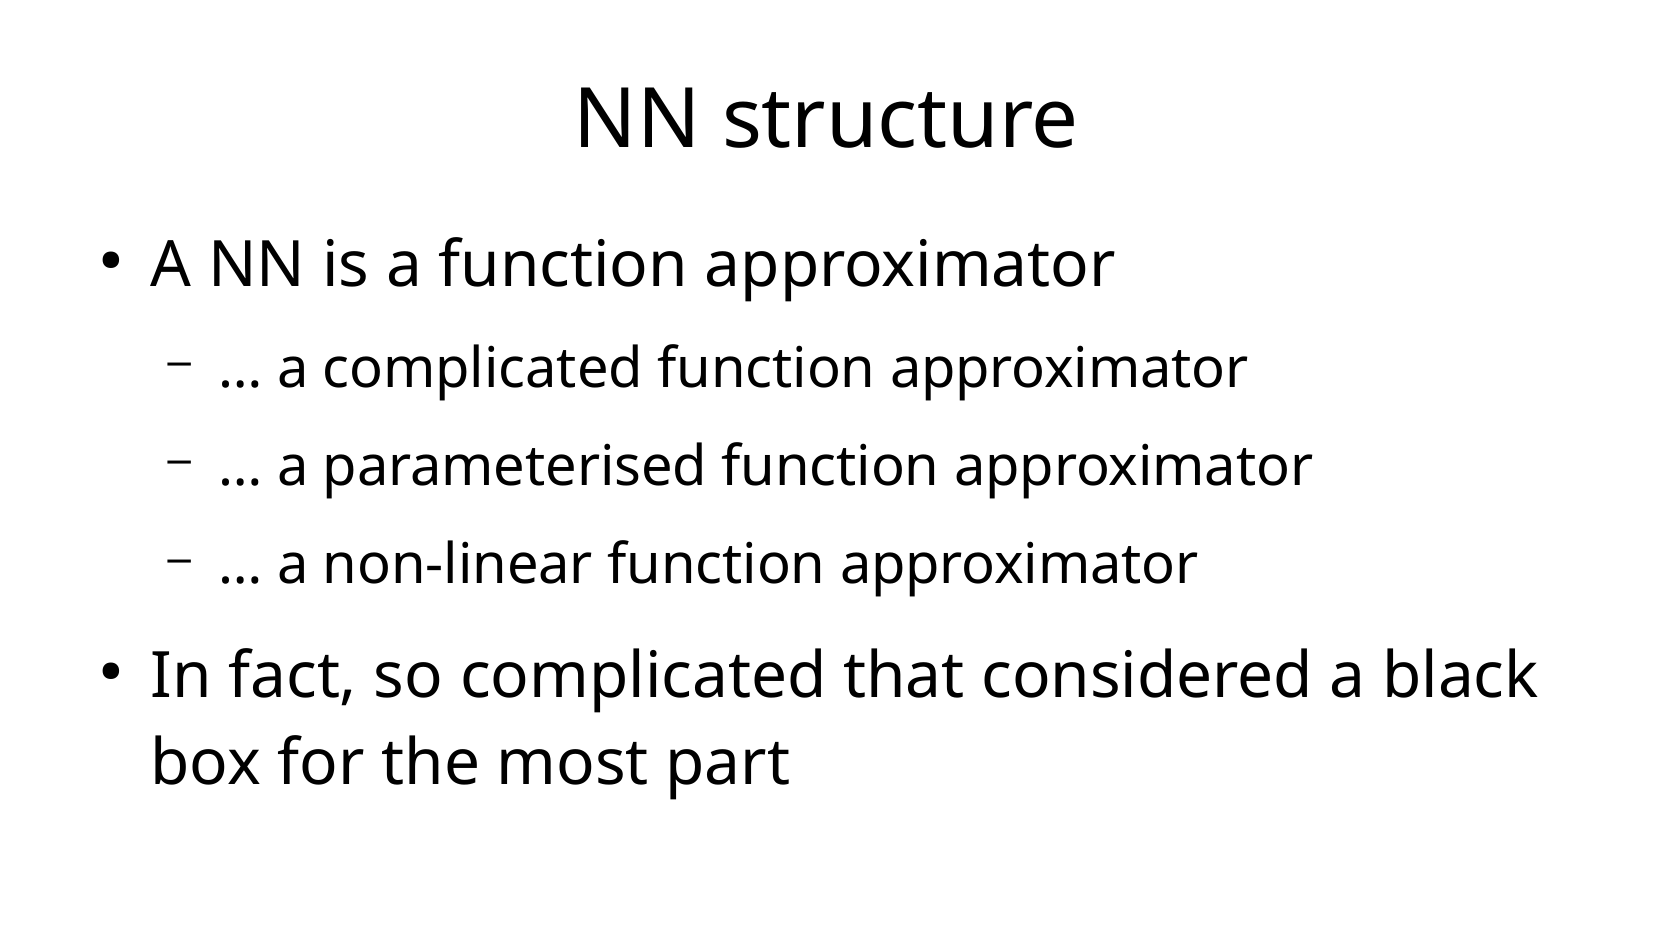

# NN structure
A NN is a function approximator
… a complicated function approximator
… a parameterised function approximator
… a non-linear function approximator
In fact, so complicated that considered a black box for the most part